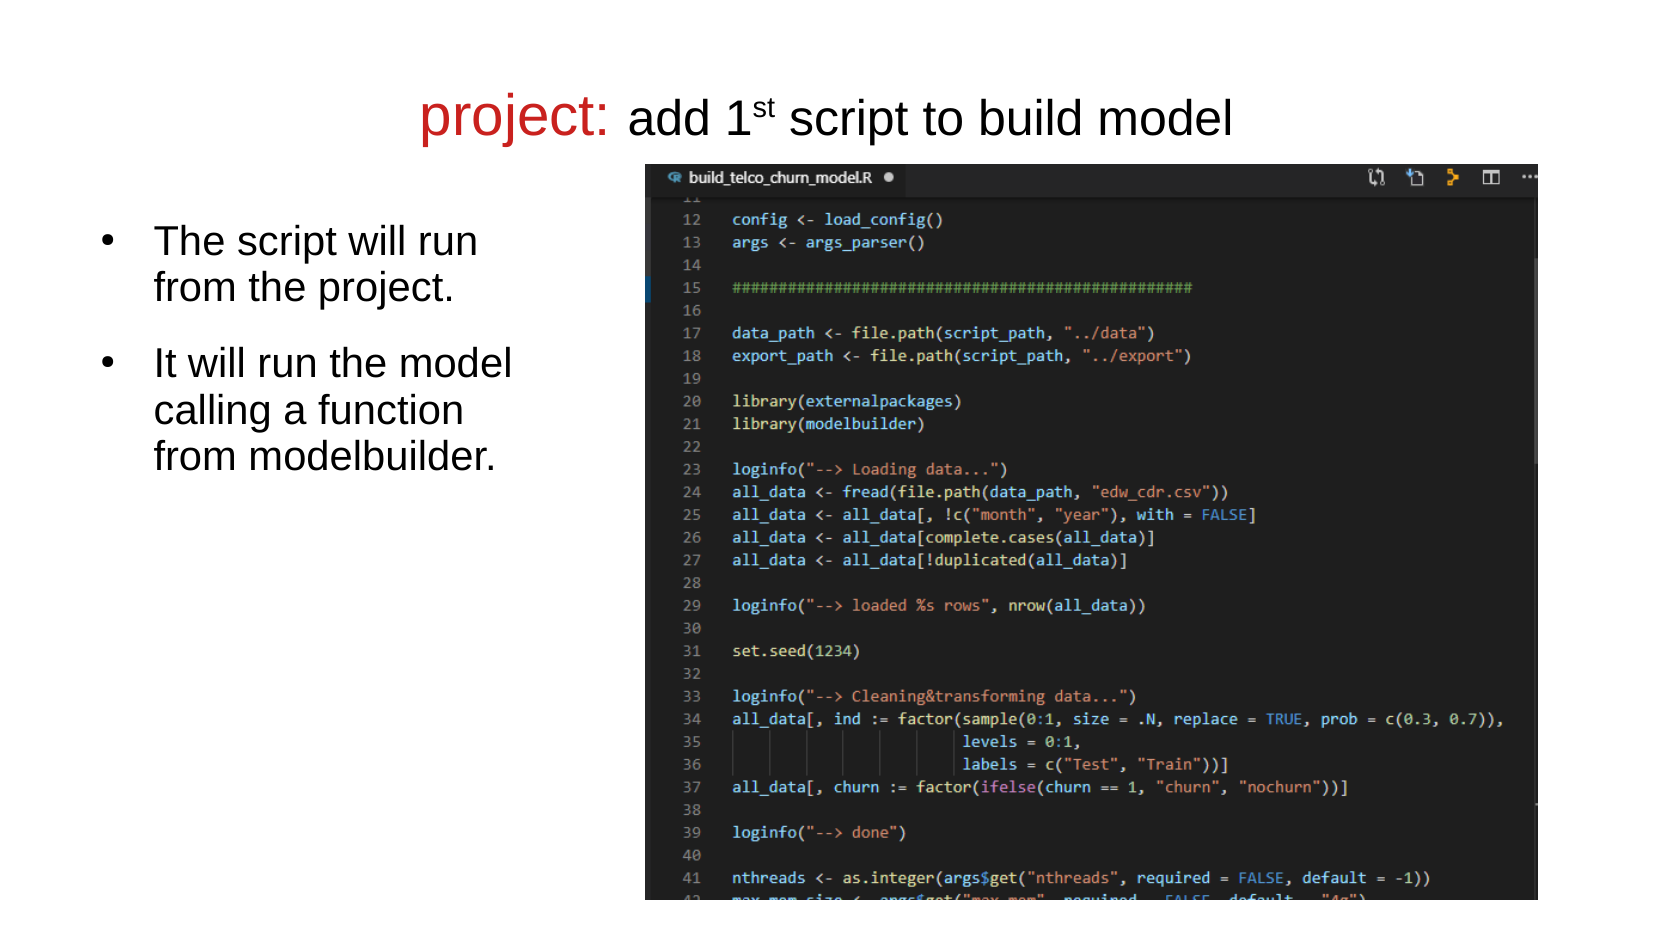

# project: add 1st script to build model
The script will run from the project.
It will run the model calling a function from modelbuilder.